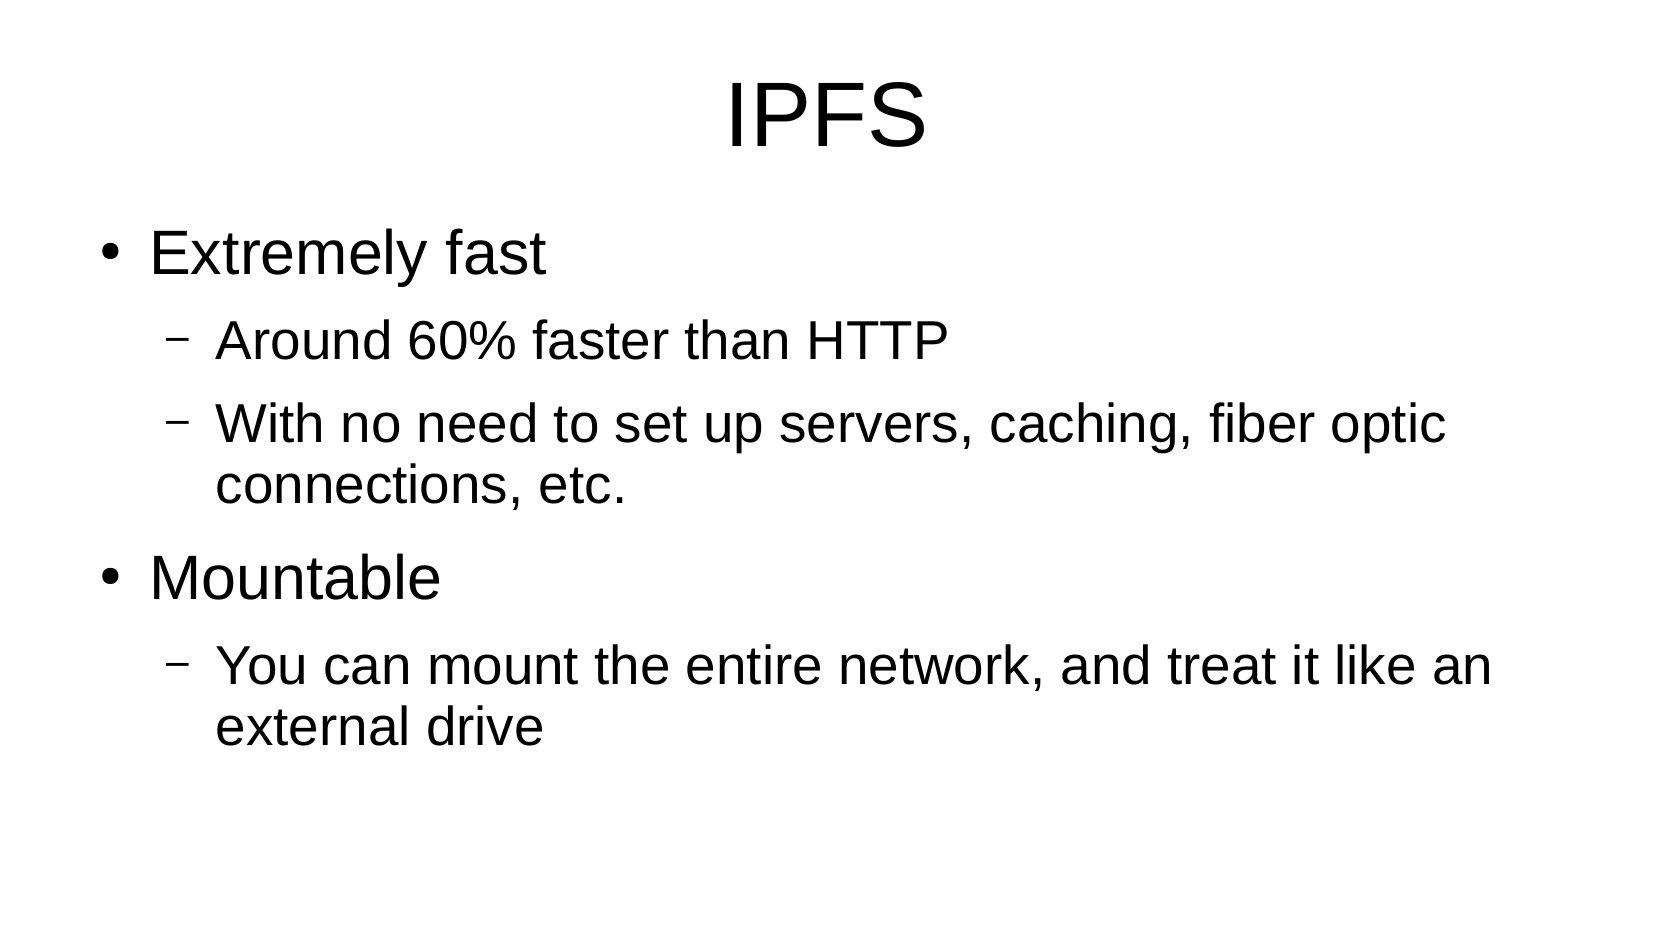

# IPFS
Extremely fast
Around 60% faster than HTTP
With no need to set up servers, caching, fiber optic connections, etc.
Mountable
You can mount the entire network, and treat it like an external drive